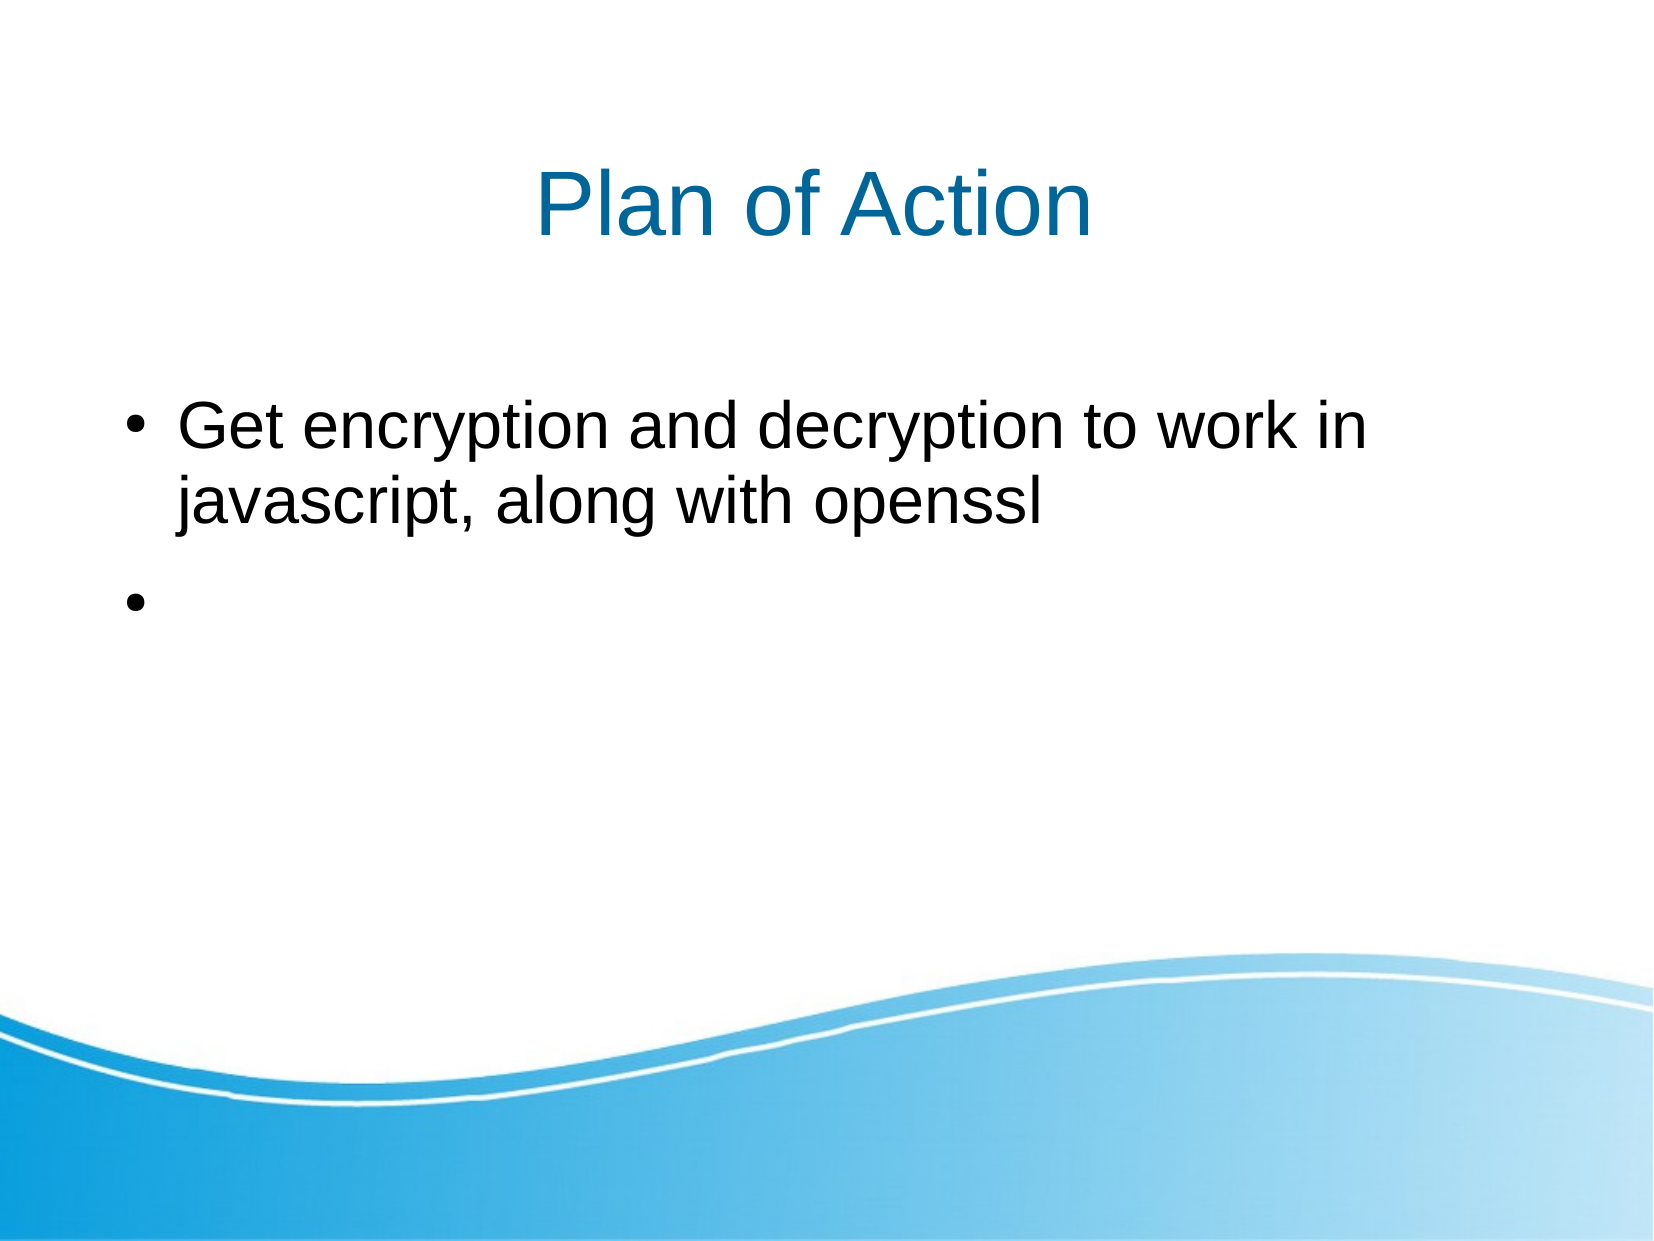

# Plan of Action
Get encryption and decryption to work in javascript, along with openssl